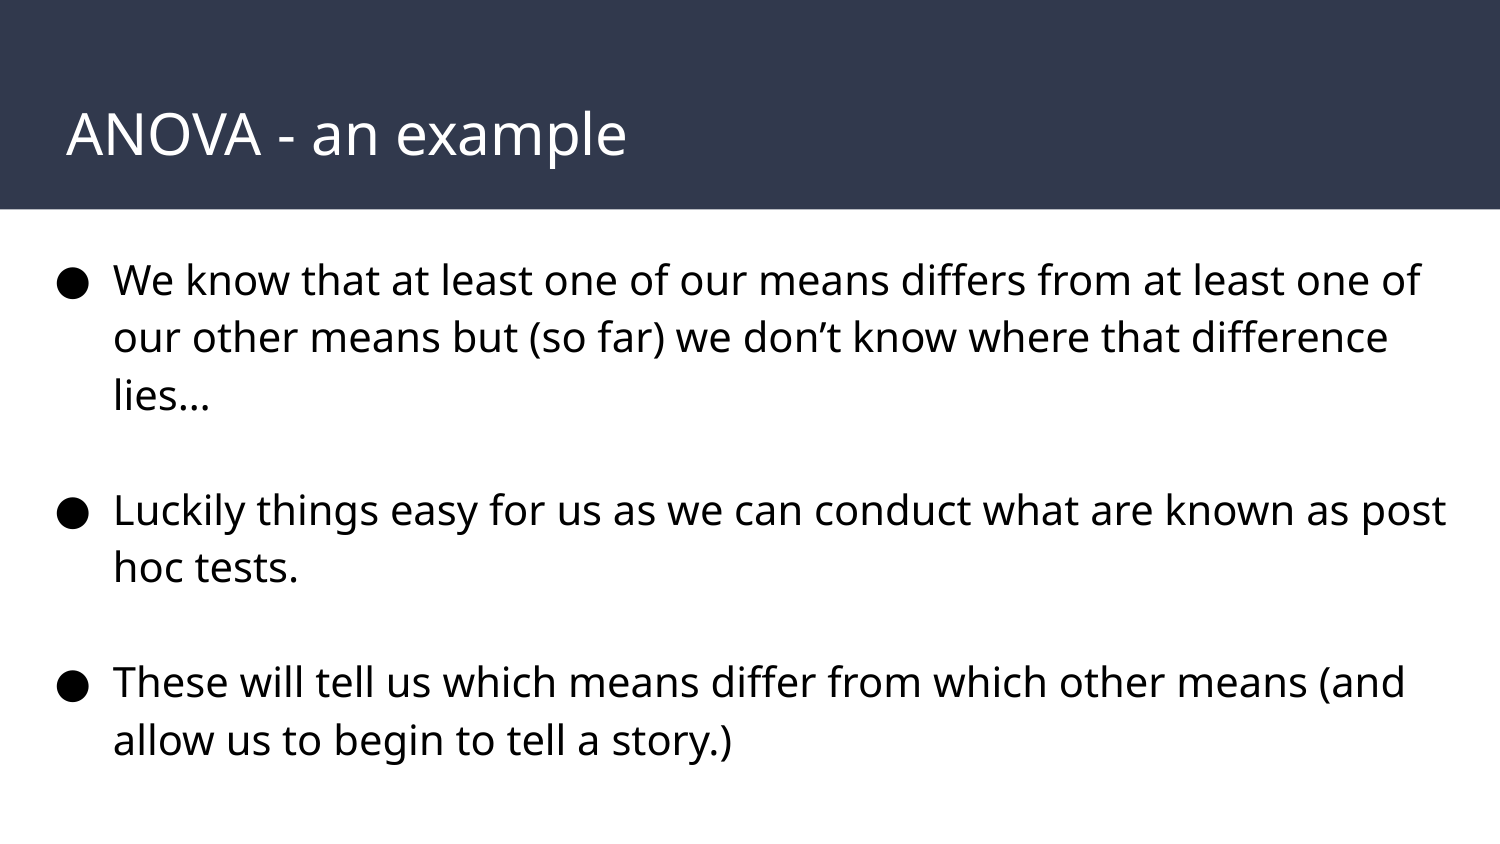

# ANOVA - an example
We know that at least one of our means differs from at least one of our other means but (so far) we don’t know where that difference lies…
Luckily things easy for us as we can conduct what are known as post hoc tests.
These will tell us which means differ from which other means (and allow us to begin to tell a story.)